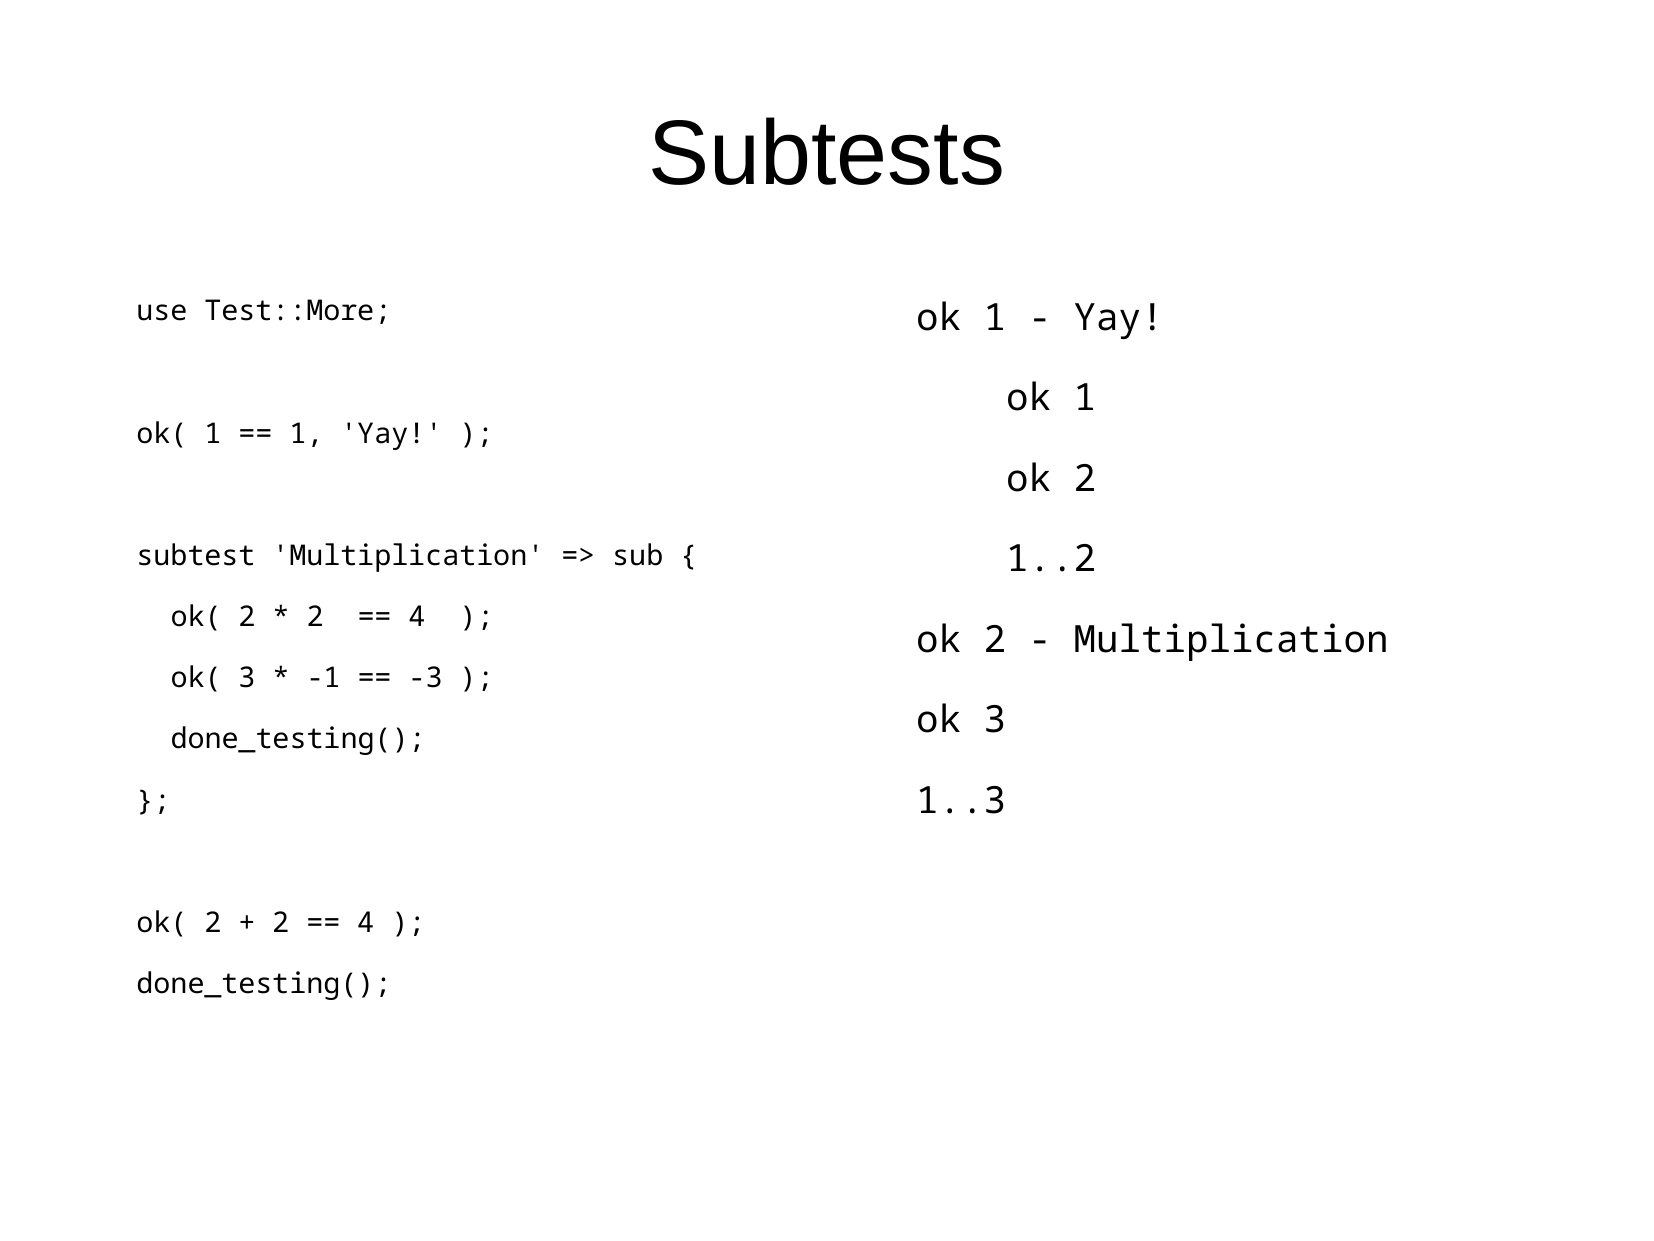

# Subtests
use Test::More;
ok( 1 == 1, 'Yay!' );
subtest 'Multiplication' => sub {
 ok( 2 * 2 == 4 );
 ok( 3 * -1 == -3 );
 done_testing();
};
ok( 2 + 2 == 4 );
done_testing();
ok 1 - Yay!
 ok 1
 ok 2
 1..2
ok 2 - Multiplication
ok 3
1..3